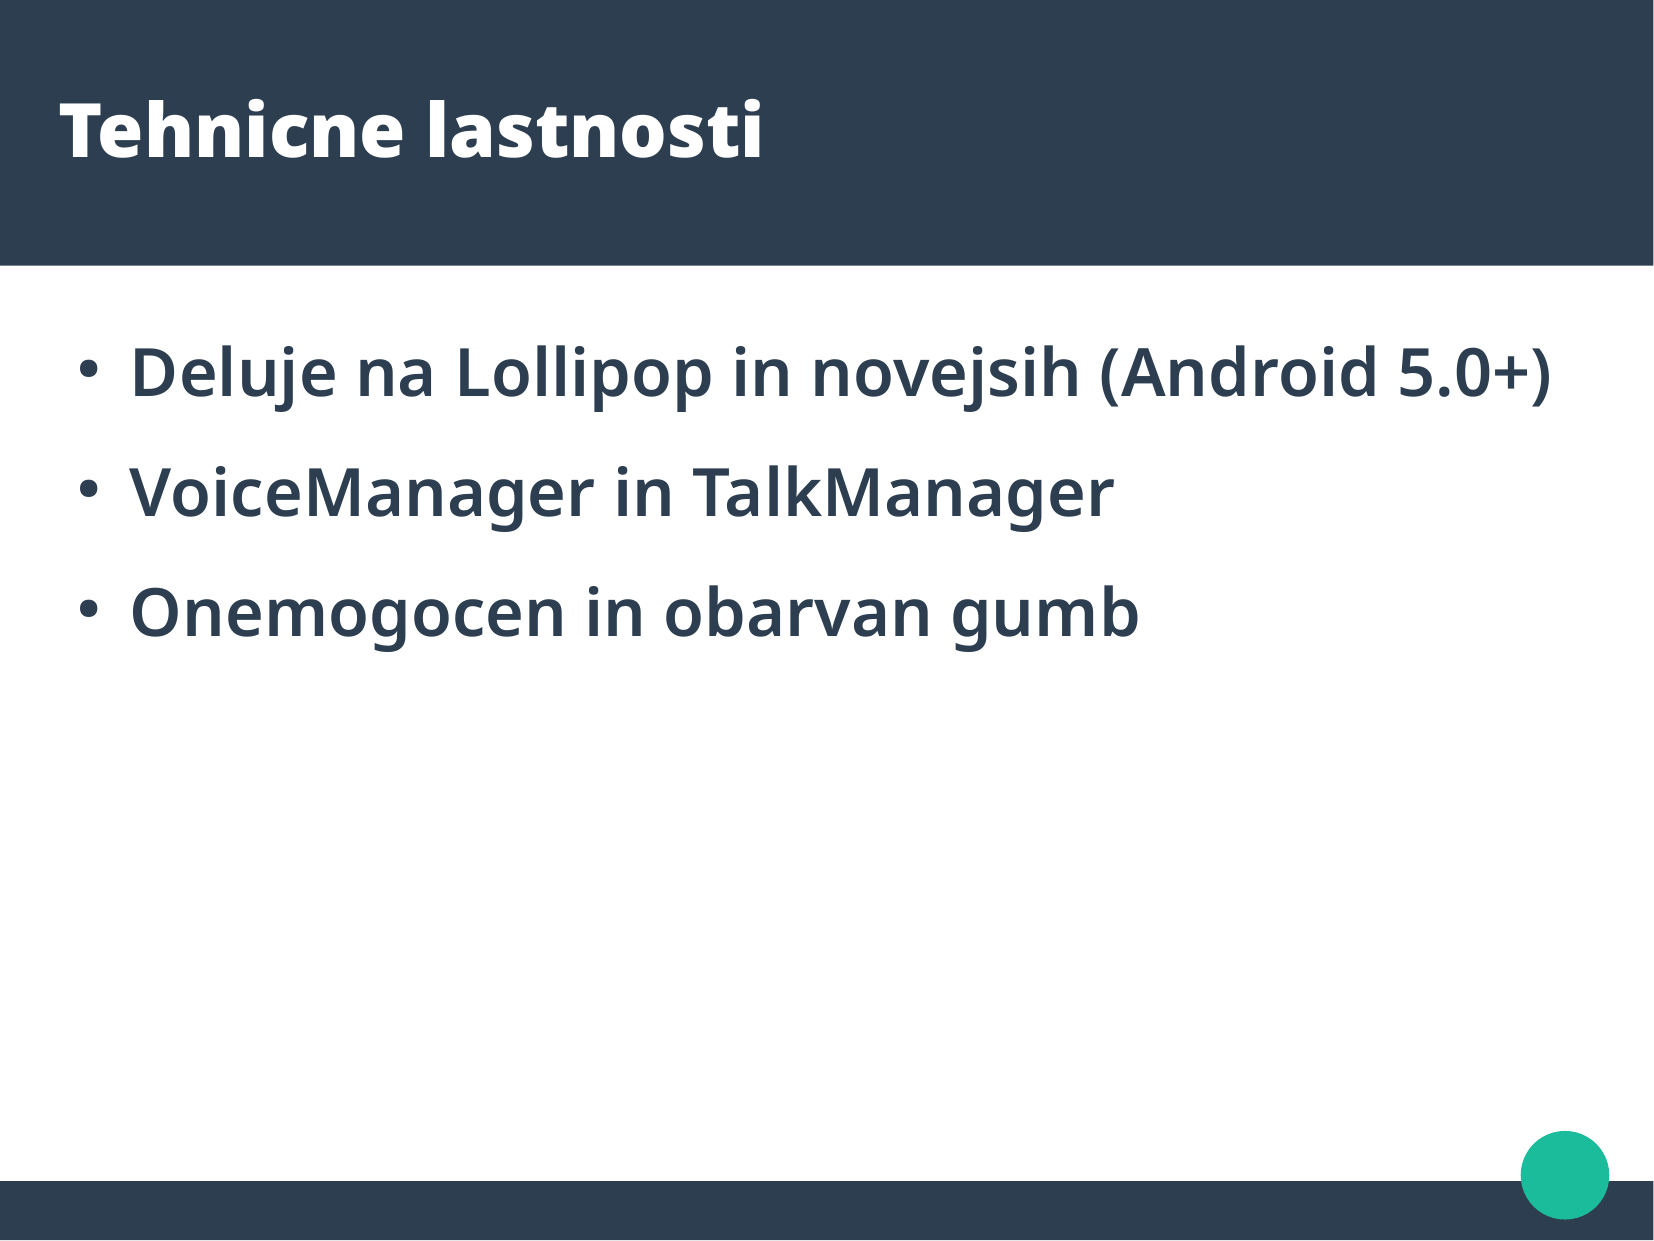

# Tehnicne lastnosti
Deluje na Lollipop in novejsih (Android 5.0+)
VoiceManager in TalkManager
Onemogocen in obarvan gumb